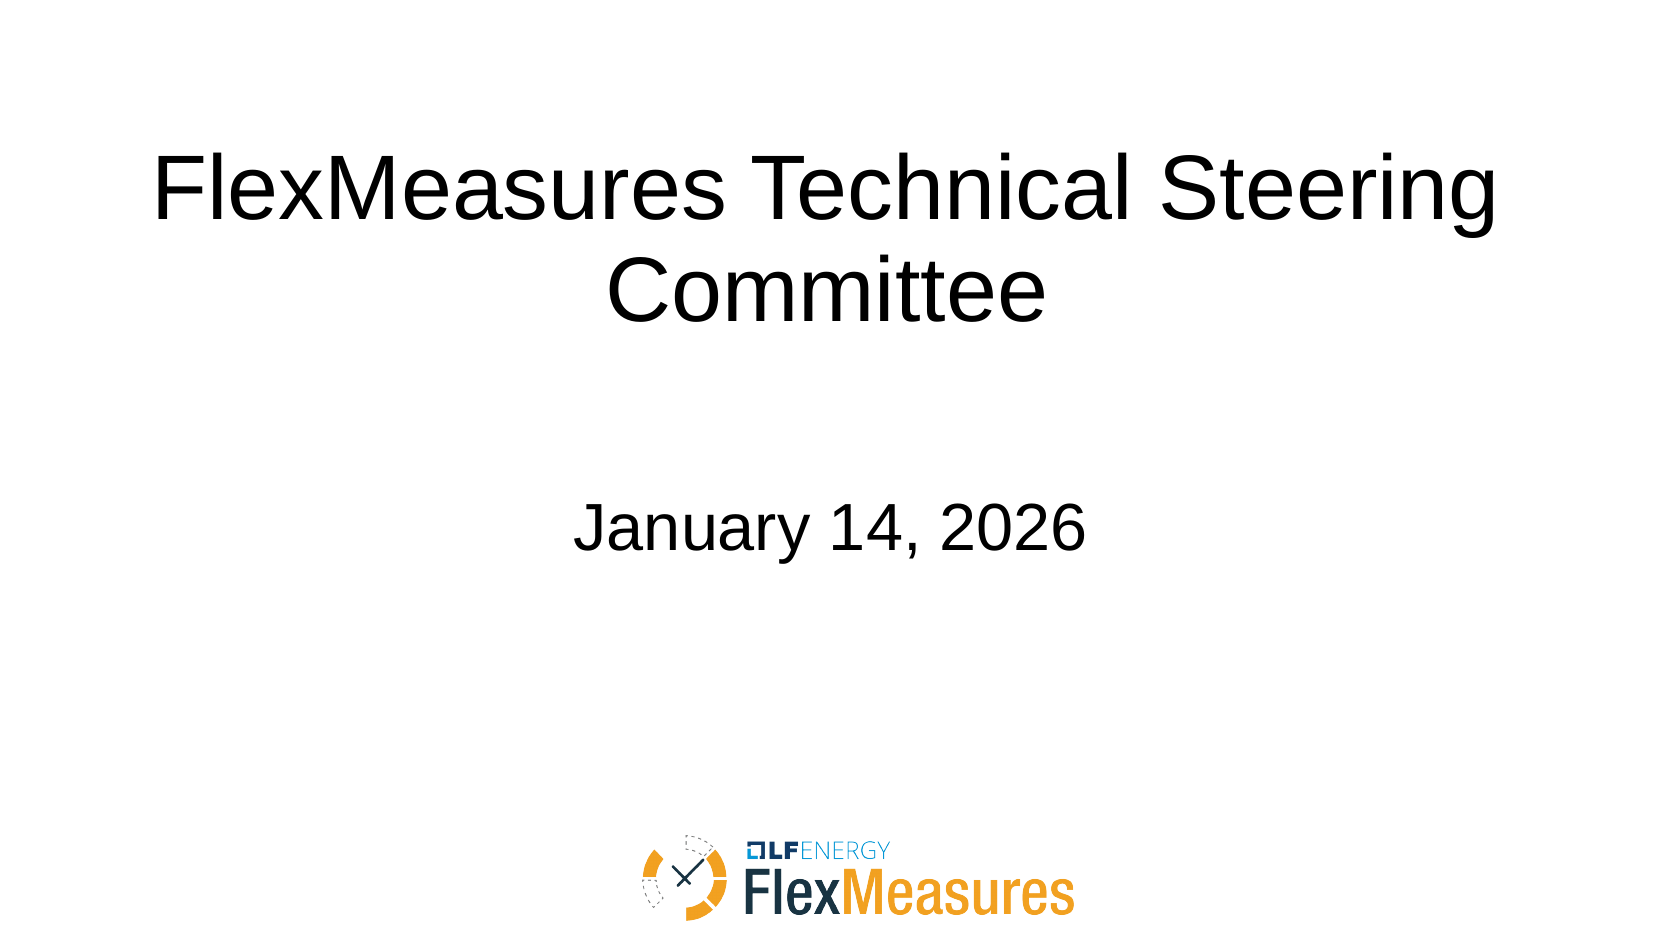

# FlexMeasures Technical Steering Committee
January 14, 2026